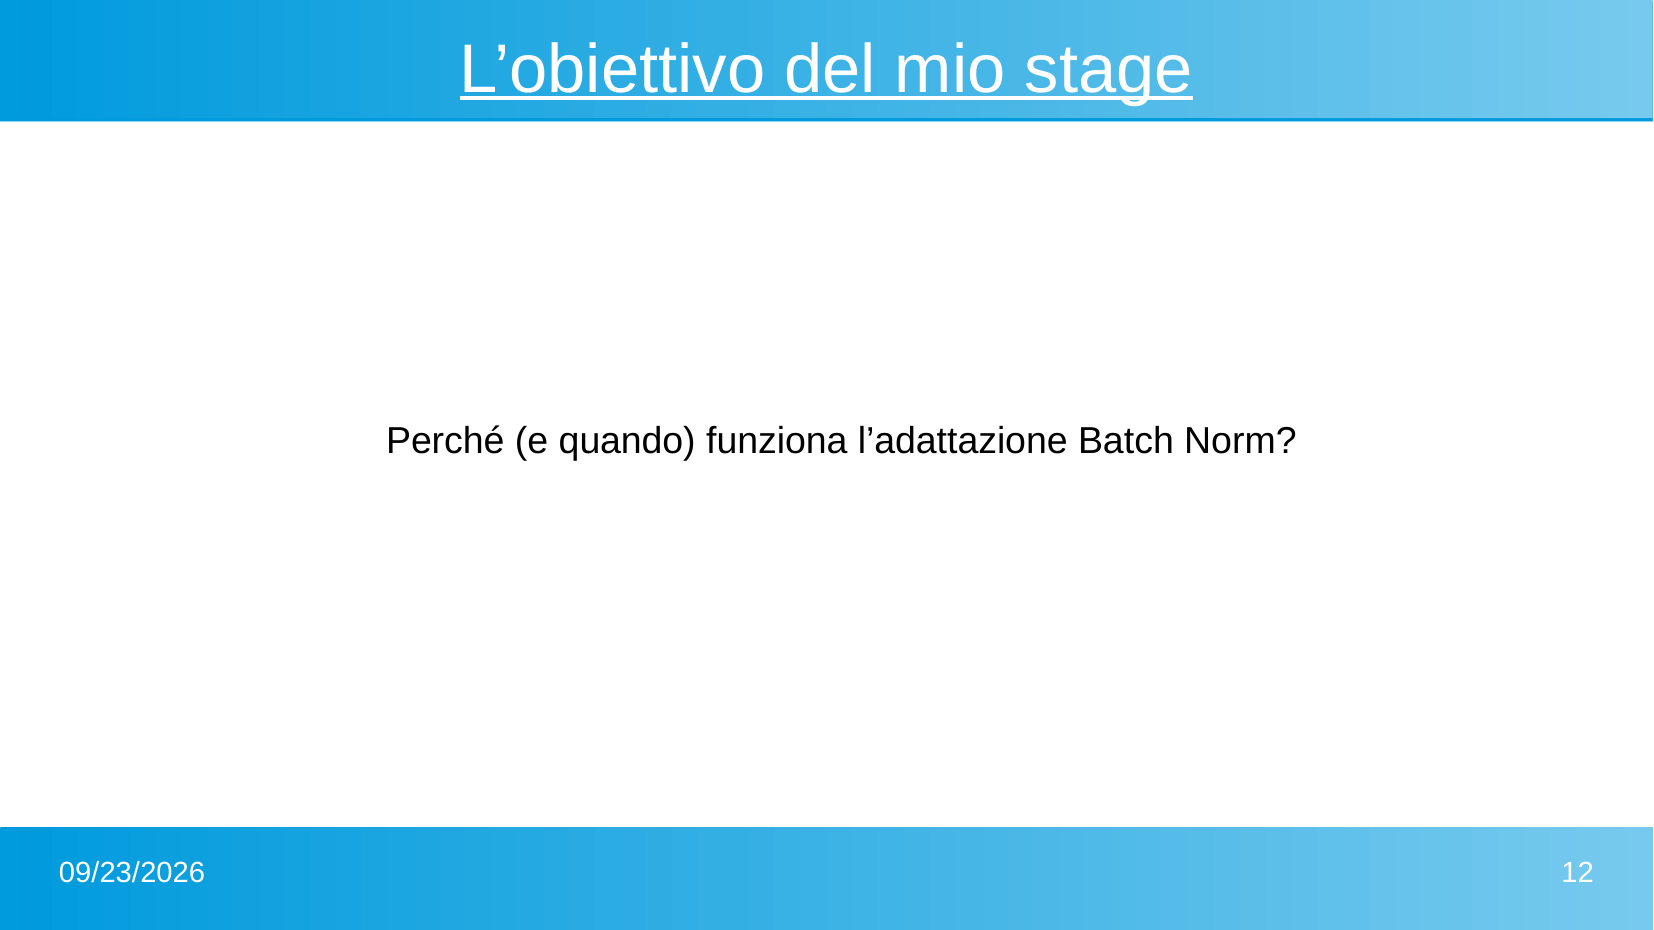

# L’obiettivo del mio stage
Perché (e quando) funziona l’adattazione Batch Norm?
12